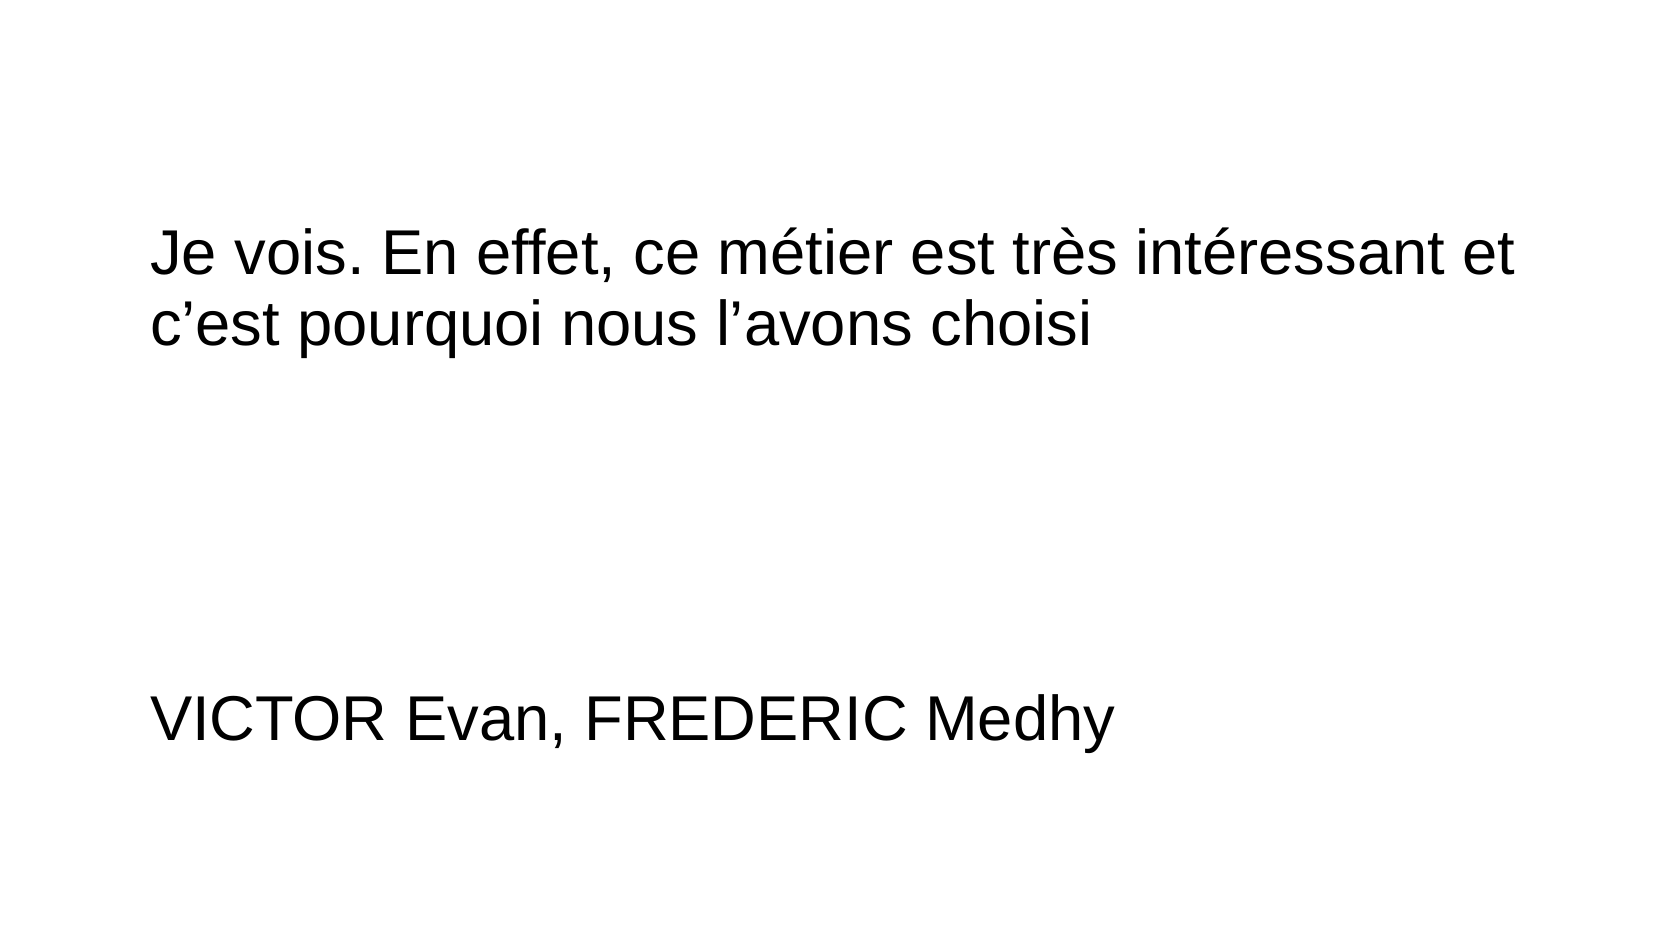

# Je vois. En effet, ce métier est très intéressant et c’est pourquoi nous l’avons choisi
VICTOR Evan, FREDERIC Medhy